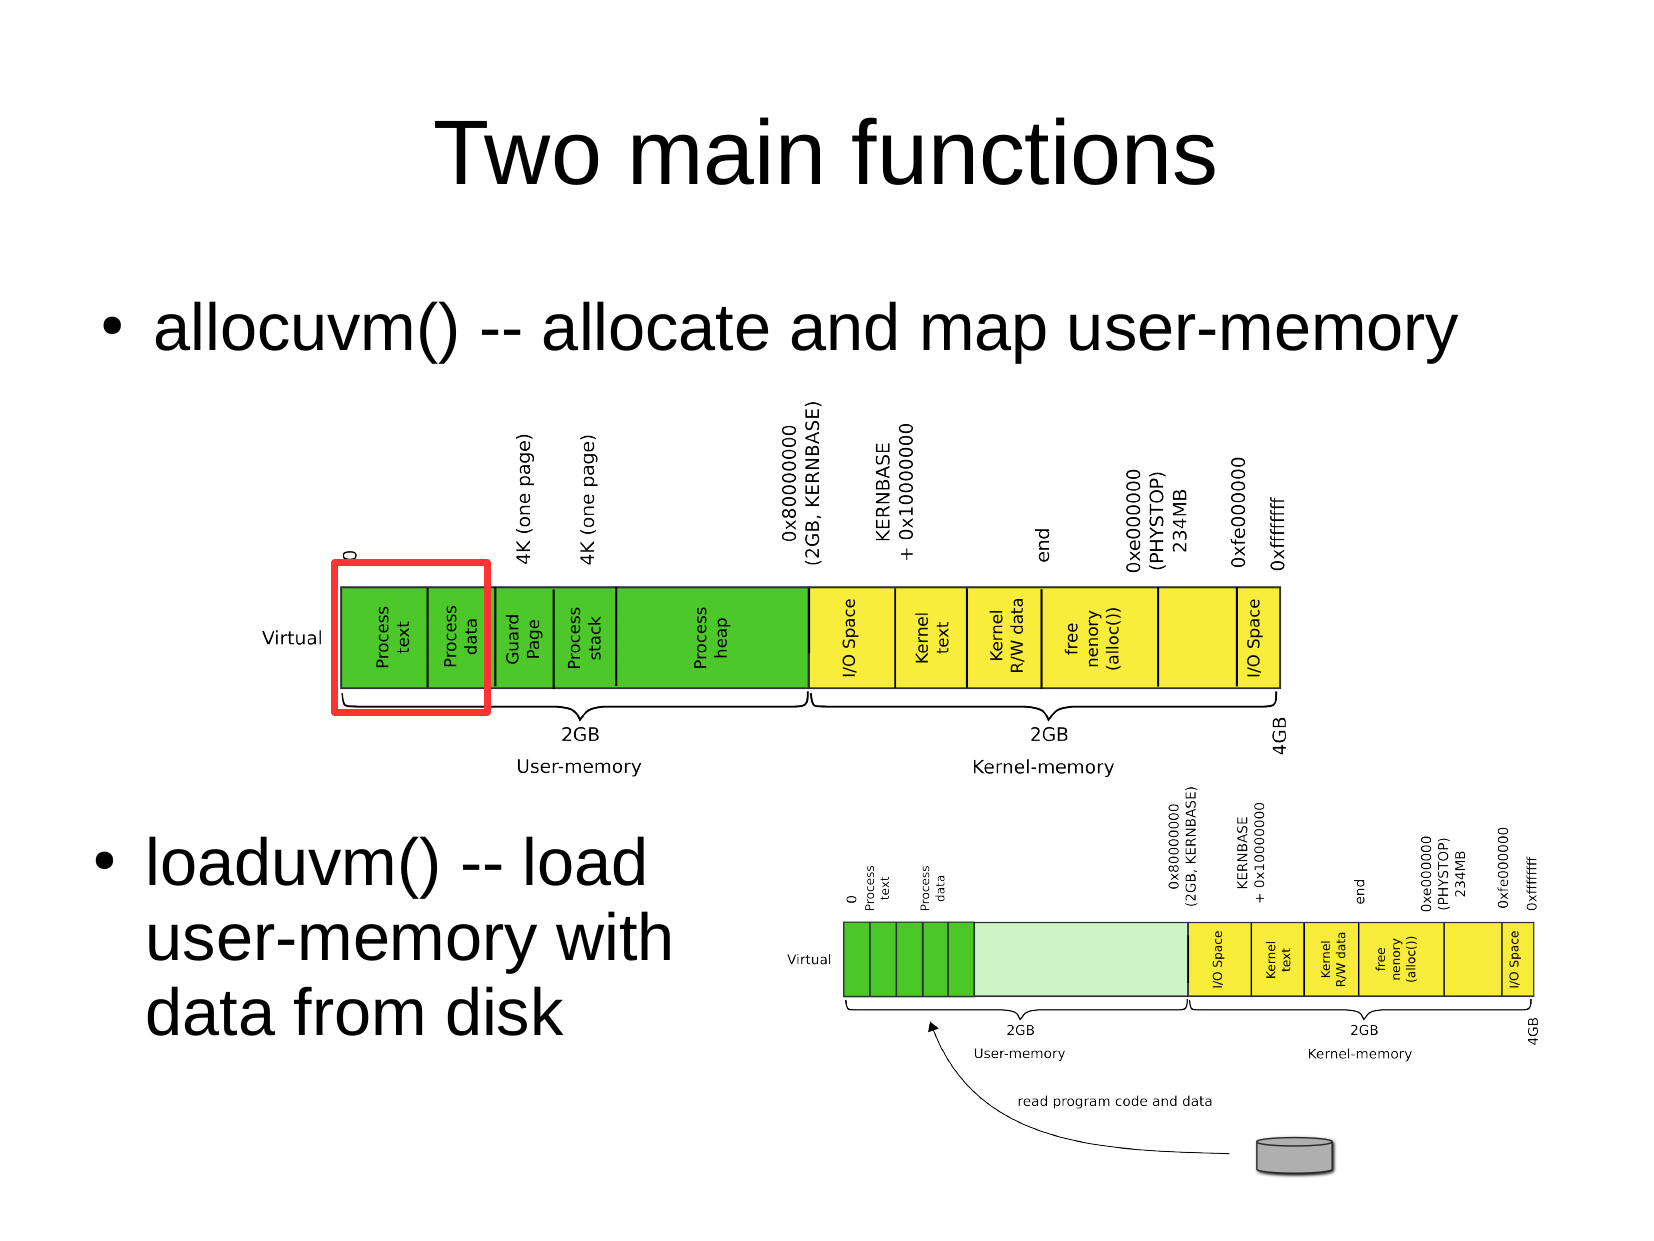

# Two main functions
allocuvm() -- allocate and map user-memory
loaduvm() -- load user-memory with data from disk